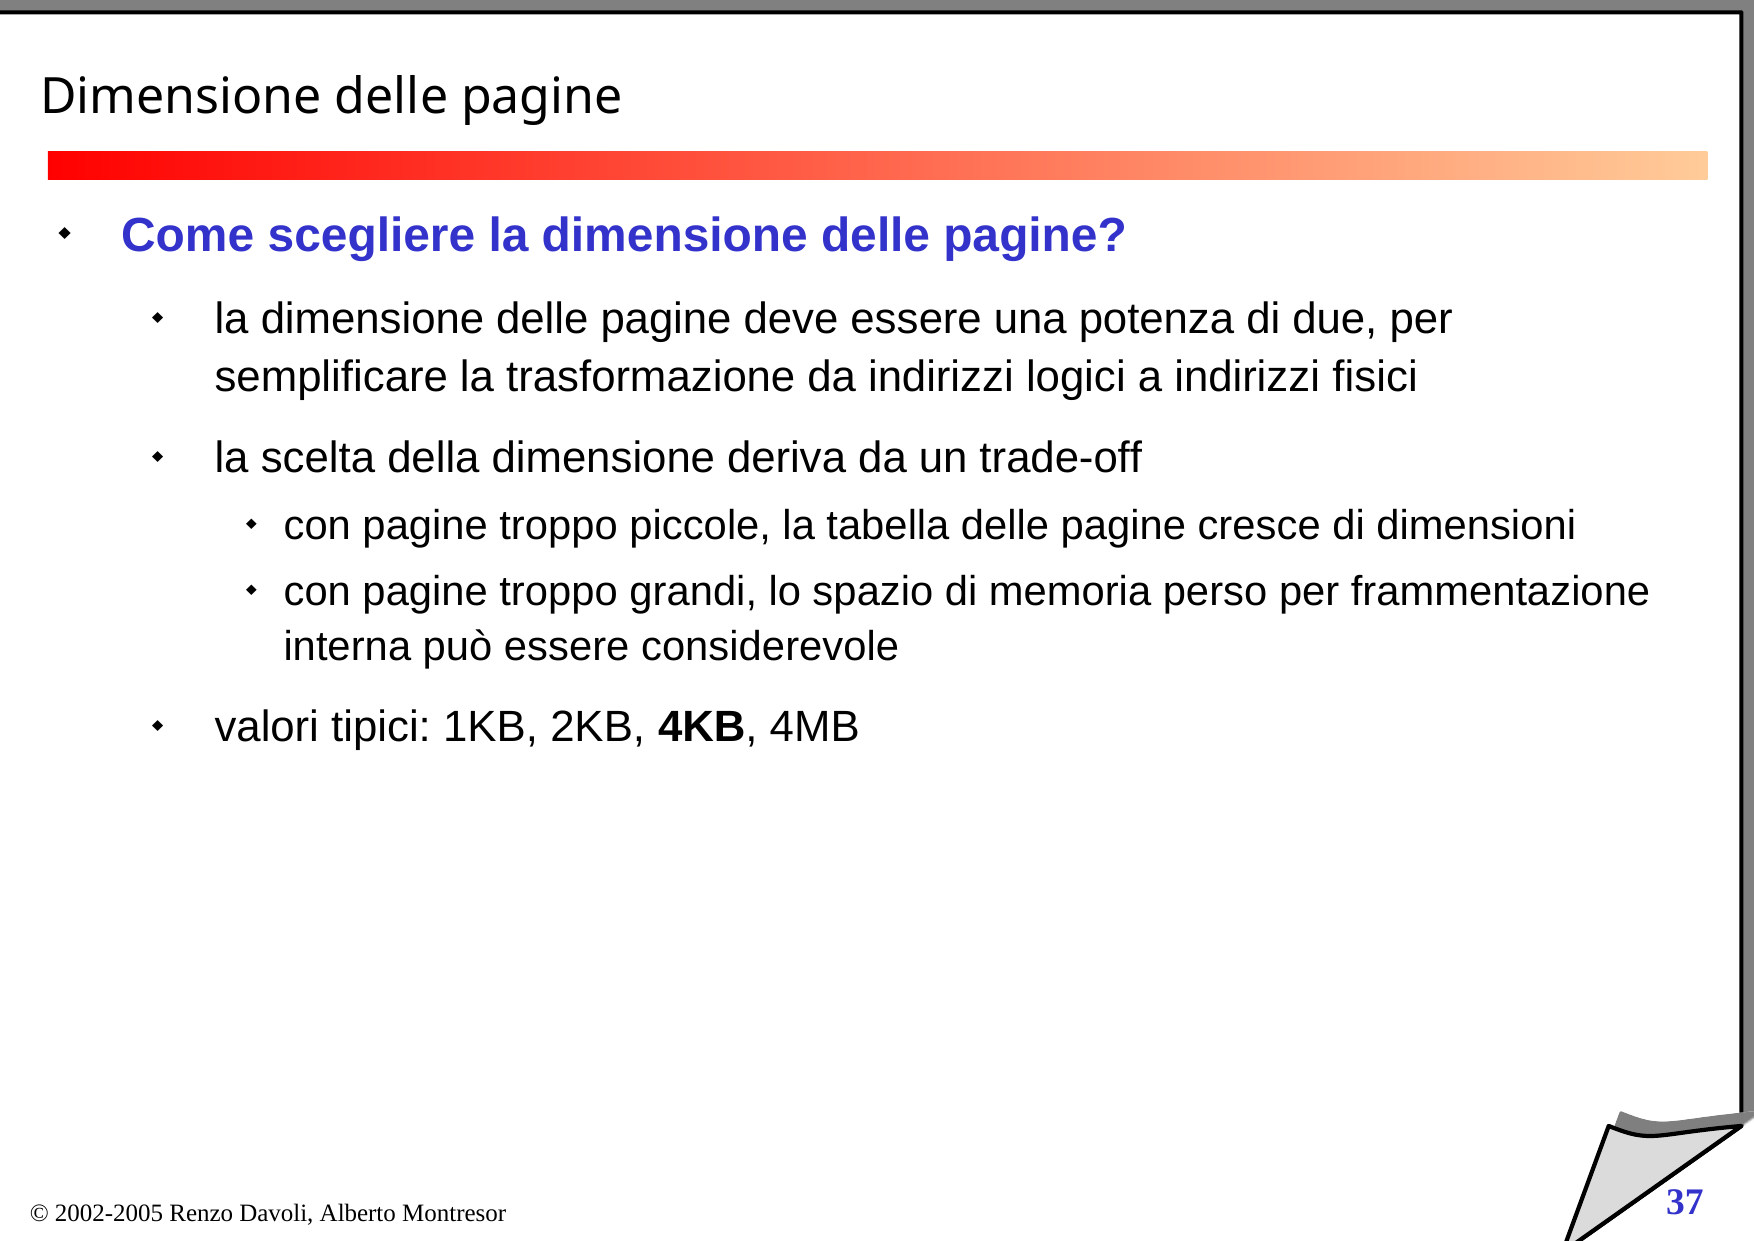

# Dimensione delle pagine
Come scegliere la dimensione delle pagine?
la dimensione delle pagine deve essere una potenza di due, per semplificare la trasformazione da indirizzi logici a indirizzi fisici
la scelta della dimensione deriva da un trade-off
con pagine troppo piccole, la tabella delle pagine cresce di dimensioni
con pagine troppo grandi, lo spazio di memoria perso per frammentazione interna può essere considerevole
valori tipici: 1KB, 2KB, 4KB, 4MB